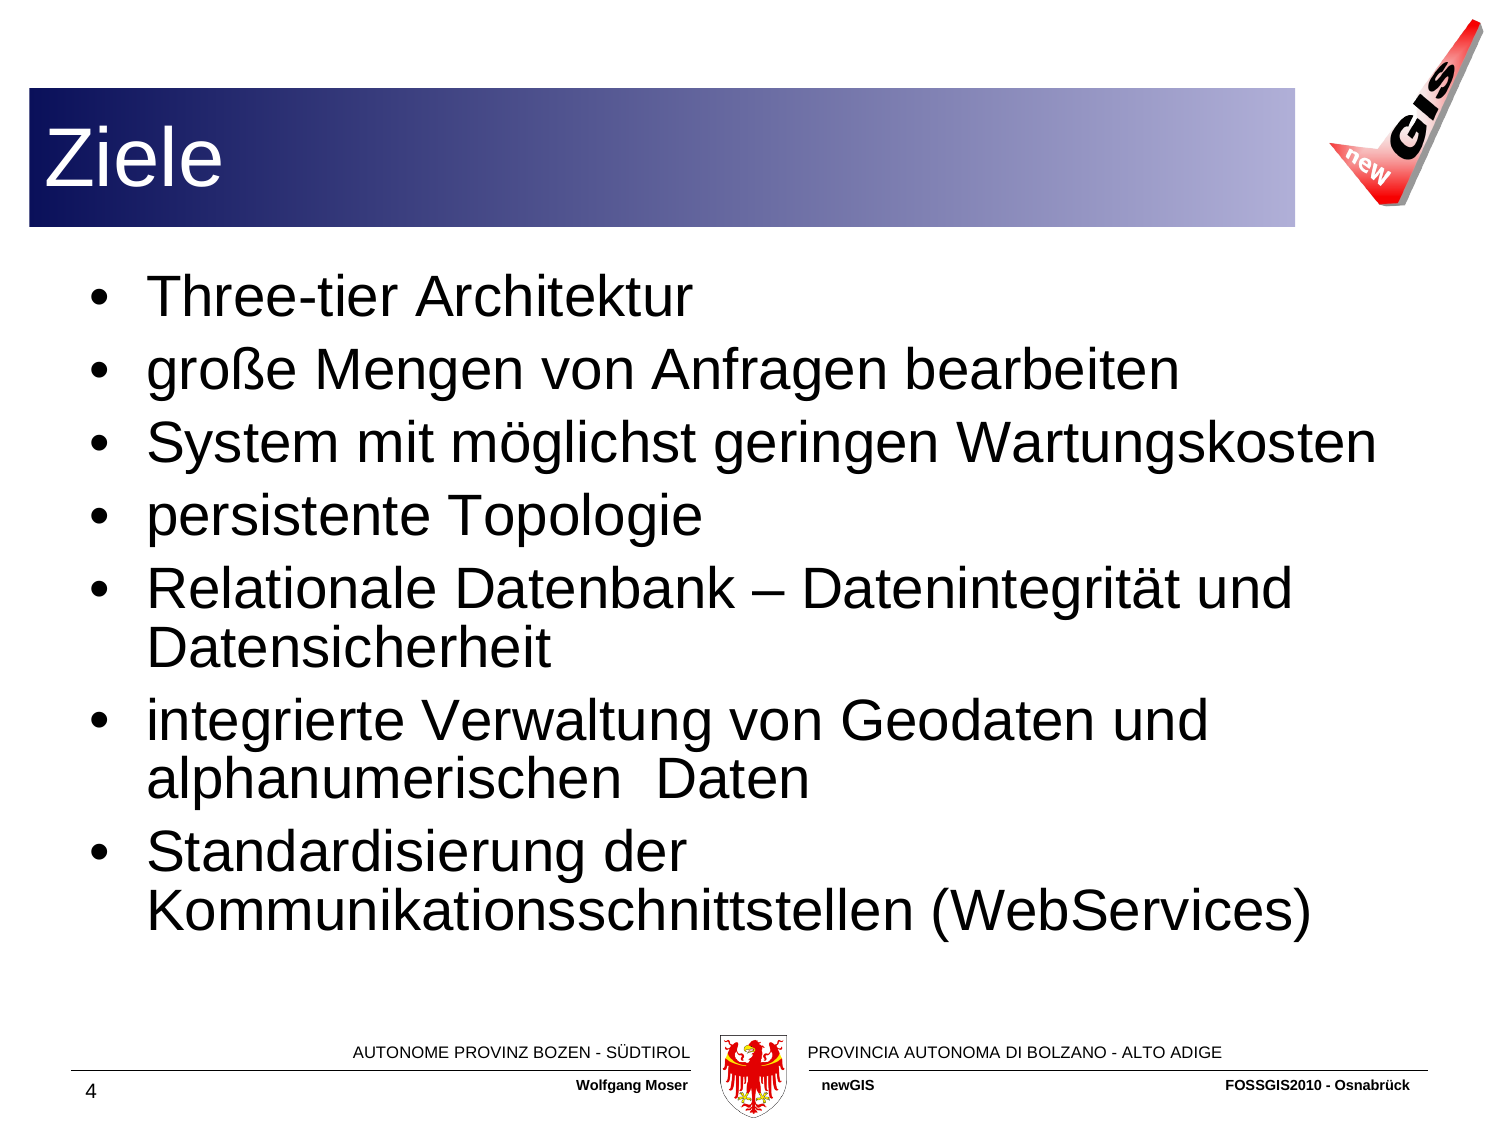

# Ziele
Three-tier Architektur
große Mengen von Anfragen bearbeiten
System mit möglichst geringen Wartungskosten
persistente Topologie
Relationale Datenbank – Datenintegrität und Datensicherheit
integrierte Verwaltung von Geodaten und alphanumerischen Daten
Standardisierung der Kommunikationsschnittstellen (WebServices)